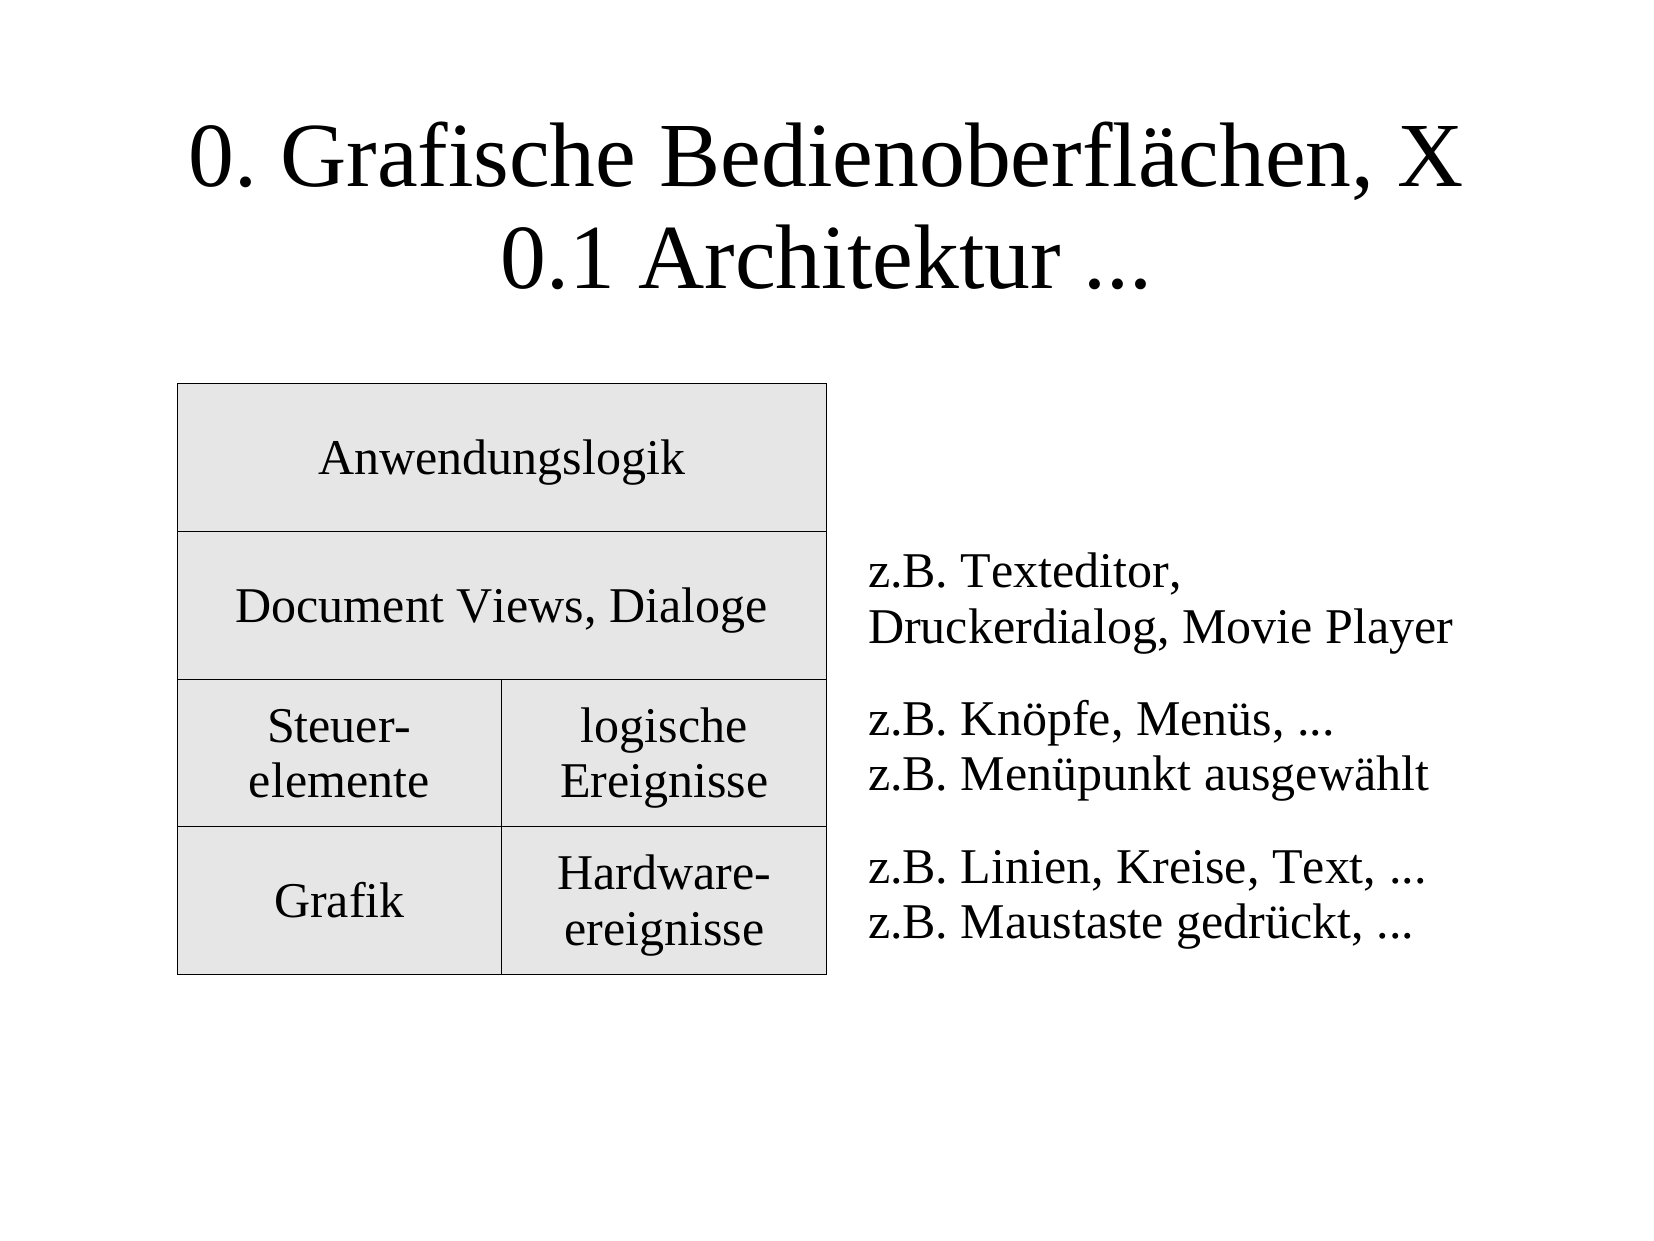

# 0. Grafische Bedienoberflächen, X 0.1 Architektur ...
Anwendungslogik
Document Views, Dialoge
z.B. Texteditor, Druckerdialog, Movie Player
Steuer-
elemente
logische
Ereignisse
z.B. Knöpfe, Menüs, ...
z.B. Menüpunkt ausgewählt
Grafik
Hardware-
ereignisse
z.B. Linien, Kreise, Text, ...
z.B. Maustaste gedrückt, ...